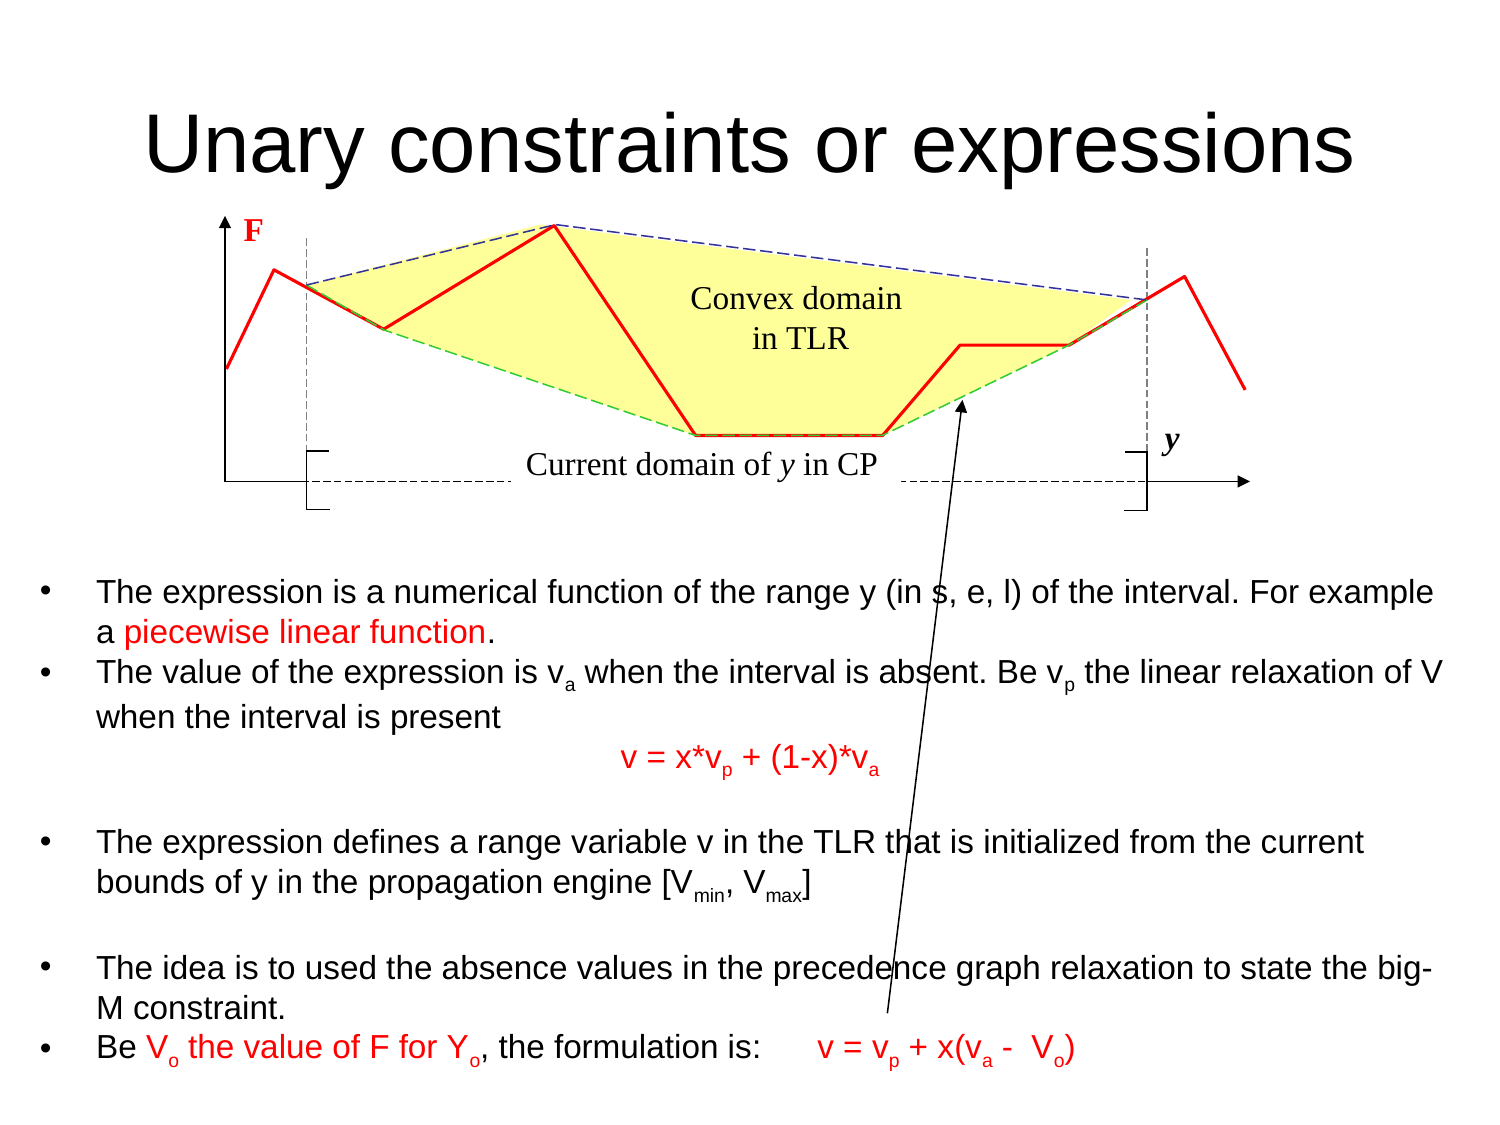

# Unary constraints or expressions
F
Convex domain
in TLR
y
Current domain of y in CP
The expression is a numerical function of the range y (in s, e, l) of the interval. For example a piecewise linear function.
The value of the expression is va when the interval is absent. Be vp the linear relaxation of V when the interval is present
v = x*vp + (1-x)*va
The expression defines a range variable v in the TLR that is initialized from the current bounds of y in the propagation engine [Vmin, Vmax]
The idea is to used the absence values in the precedence graph relaxation to state the big-M constraint.
Be Vo the value of F for Yo, the formulation is: v = vp + x(va - Vo)